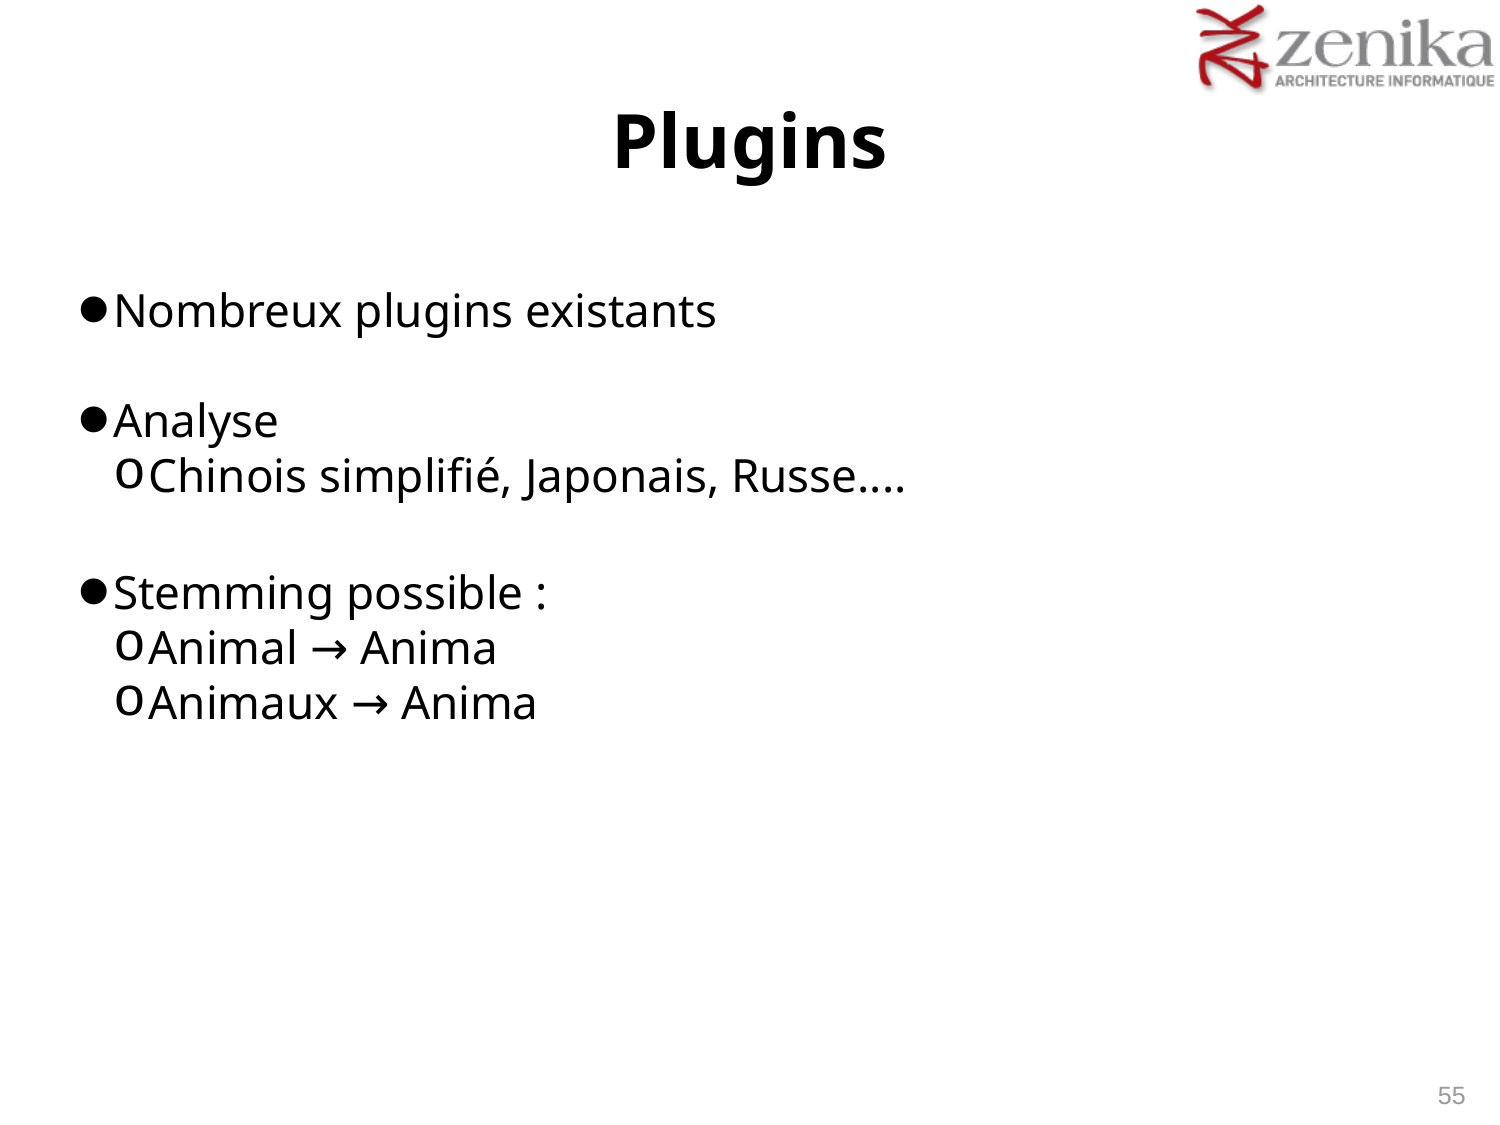

Plugins
Nombreux plugins existants
Analyse
Chinois simplifié, Japonais, Russe....
Stemming possible :
Animal → Anima
Animaux → Anima